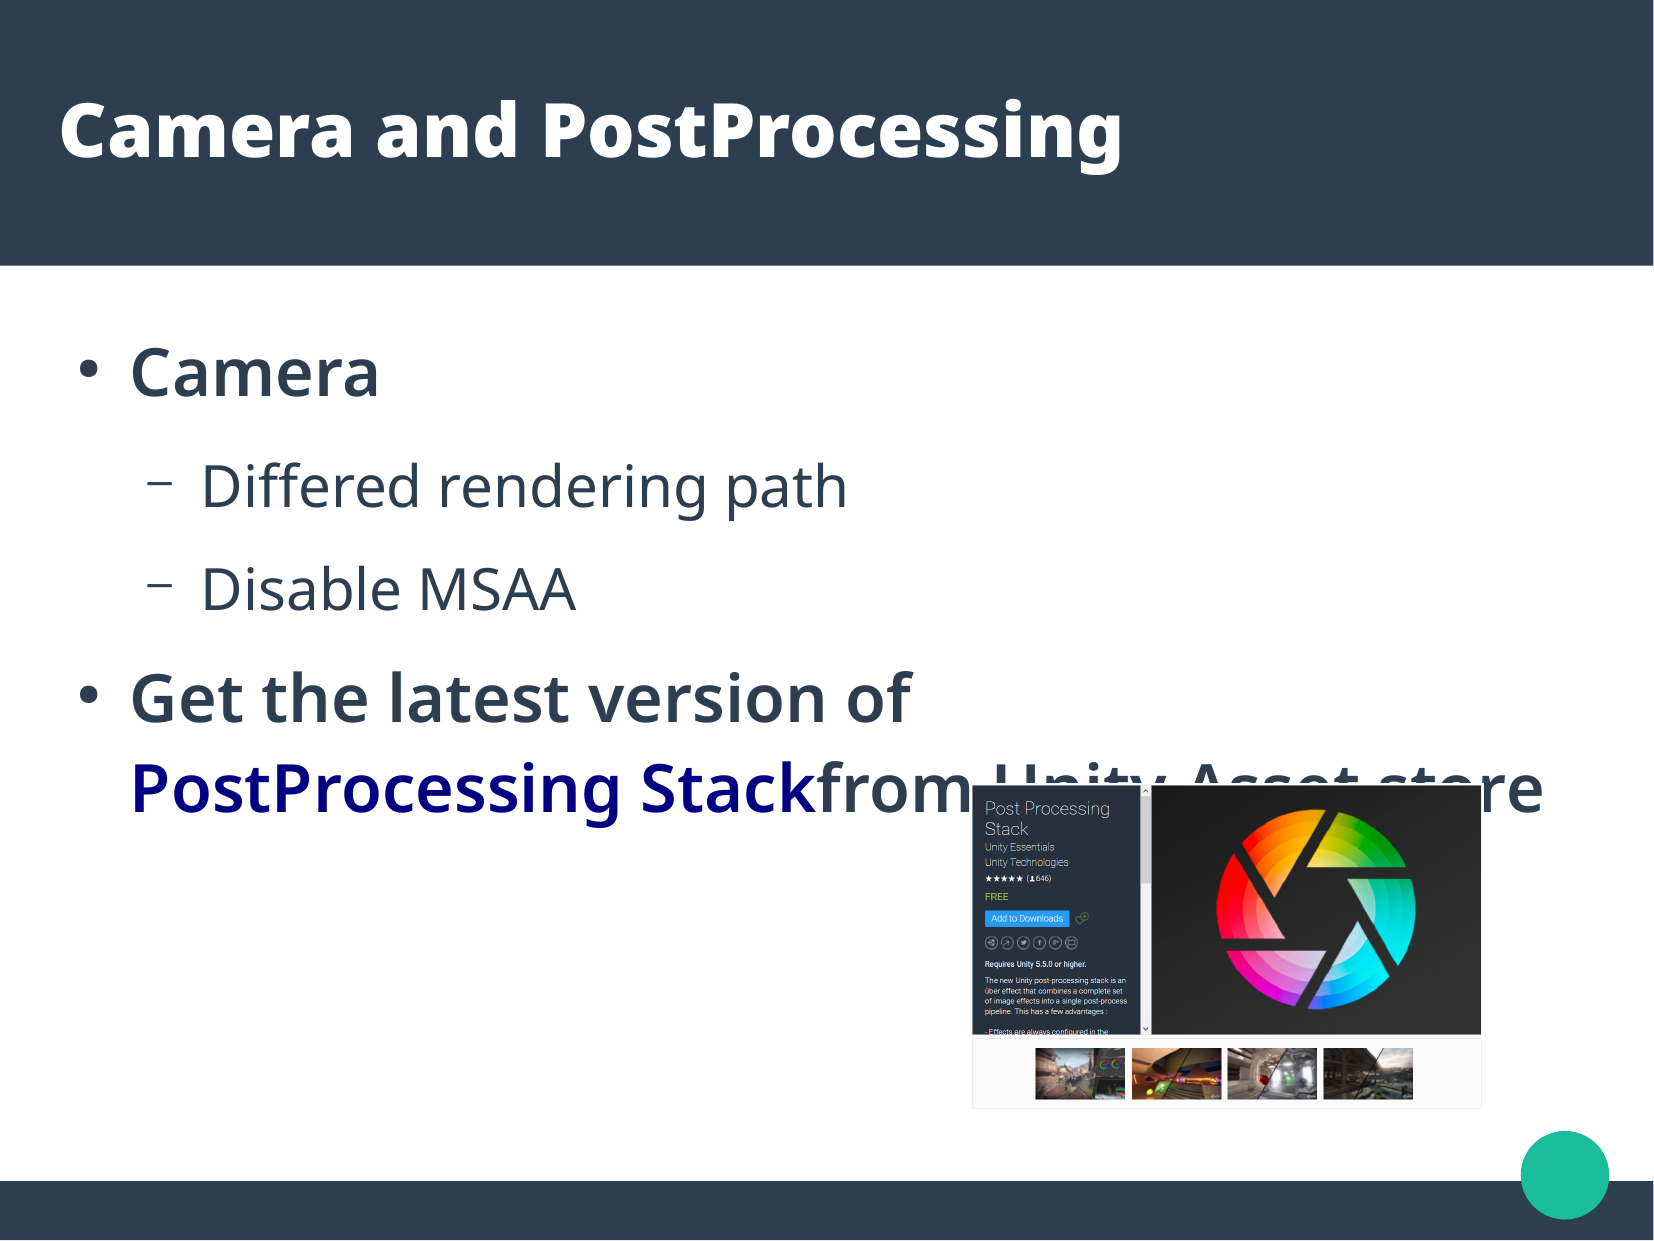

# Camera and PostProcessing
Camera
Differed rendering path
Disable MSAA
Get the latest version of PostProcessing Stackfrom Unity Asset store